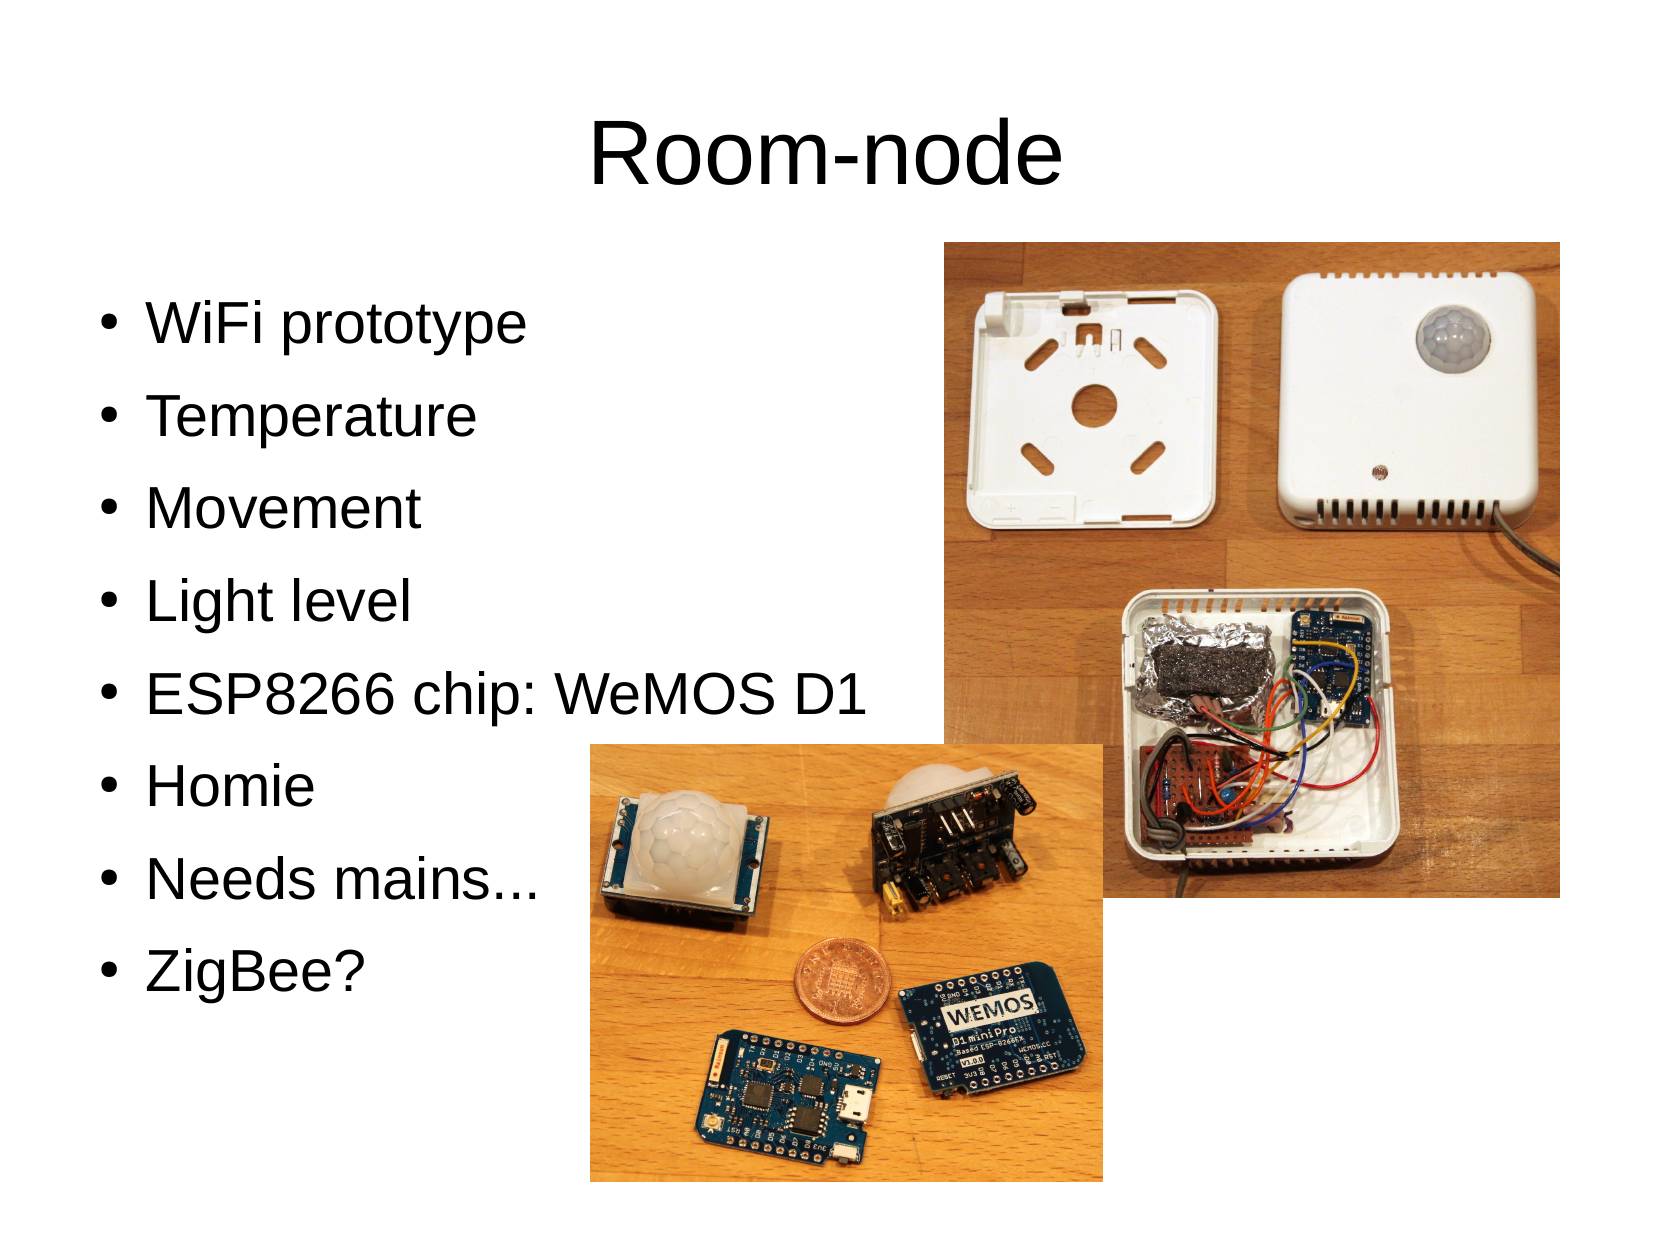

# Room-node
WiFi prototype
Temperature
Movement
Light level
ESP8266 chip: WeMOS D1
Homie
Needs mains...
ZigBee?